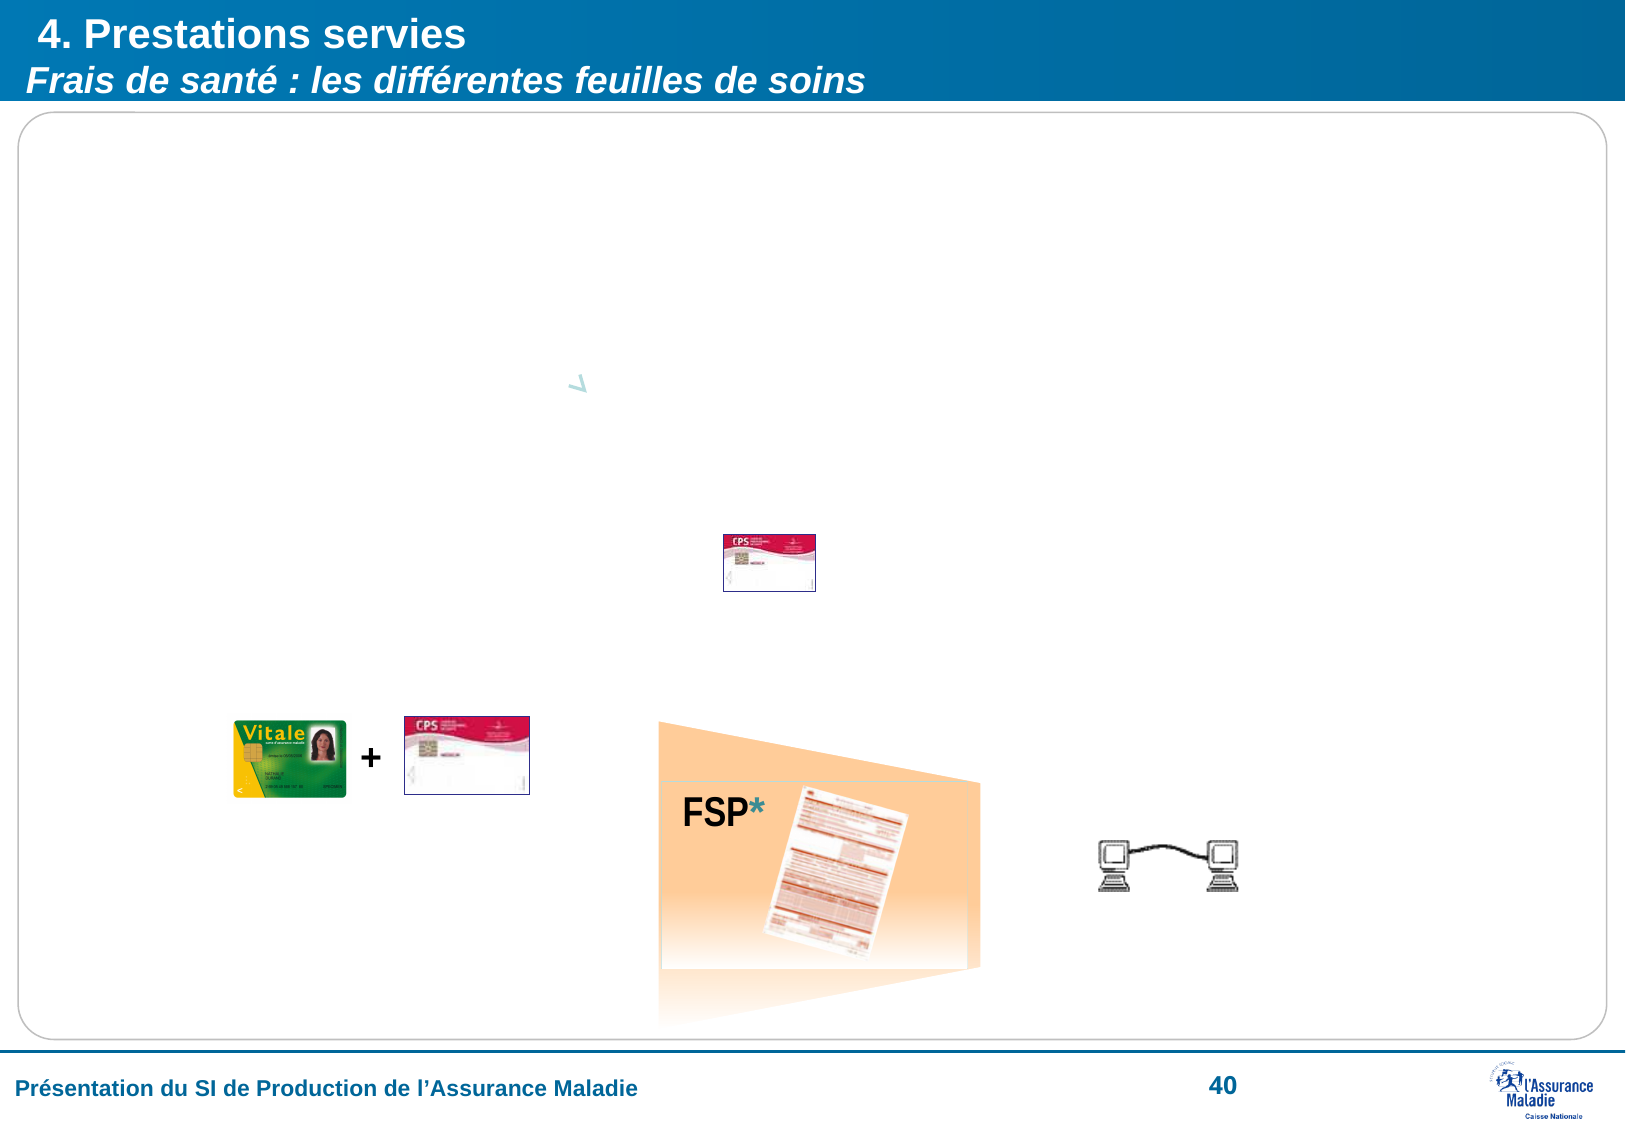

# 4. Prestations servies Frais de santé : les différentes feuilles de soins
+
FSP*